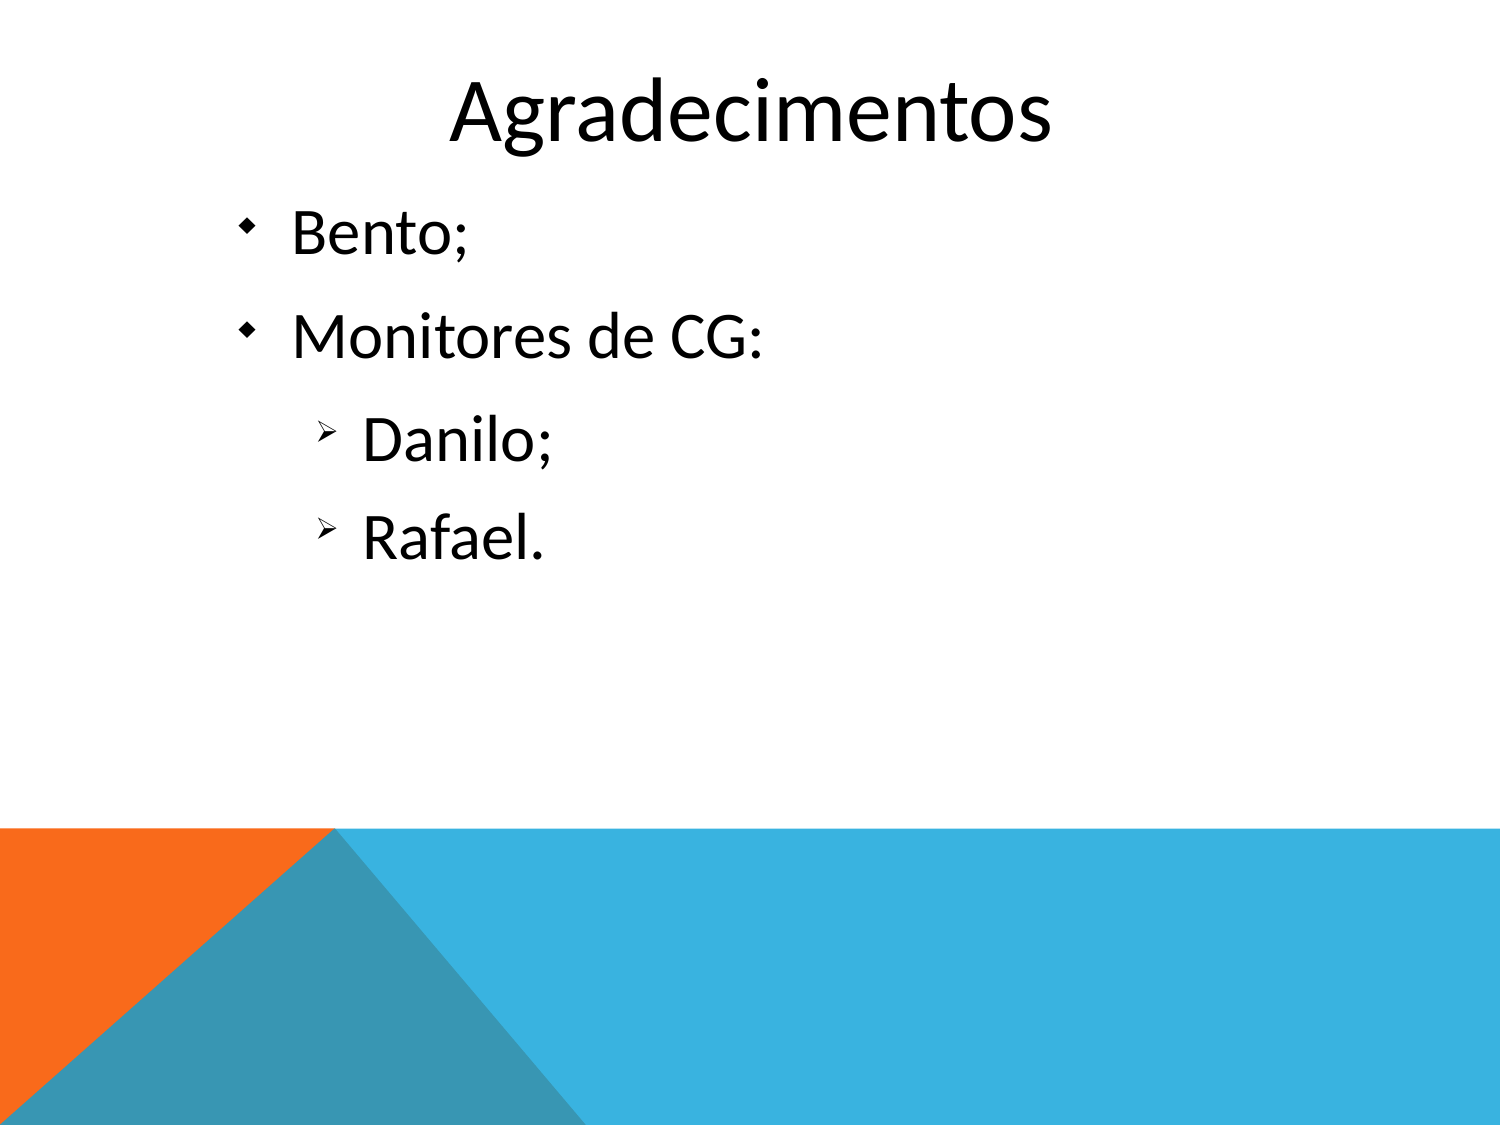

# Agradecimentos
Bento;
Monitores de CG:
Danilo;
Rafael.